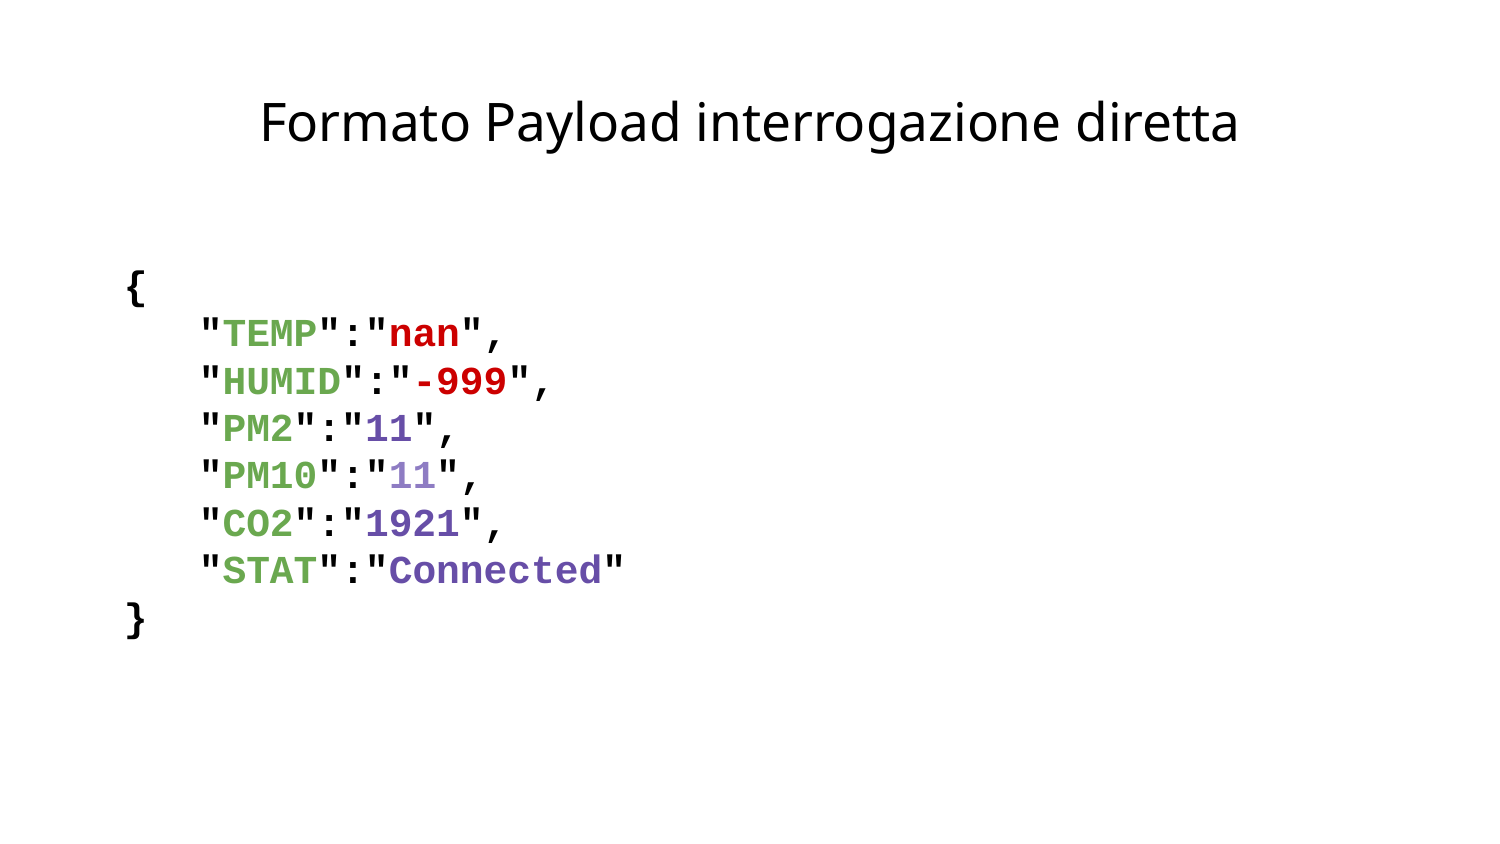

# Formato Payload interrogazione diretta
{
"TEMP":"nan",
"HUMID":"-999",
"PM2":"11",
"PM10":"11",
"CO2":"1921",
"STAT":"Connected"
}